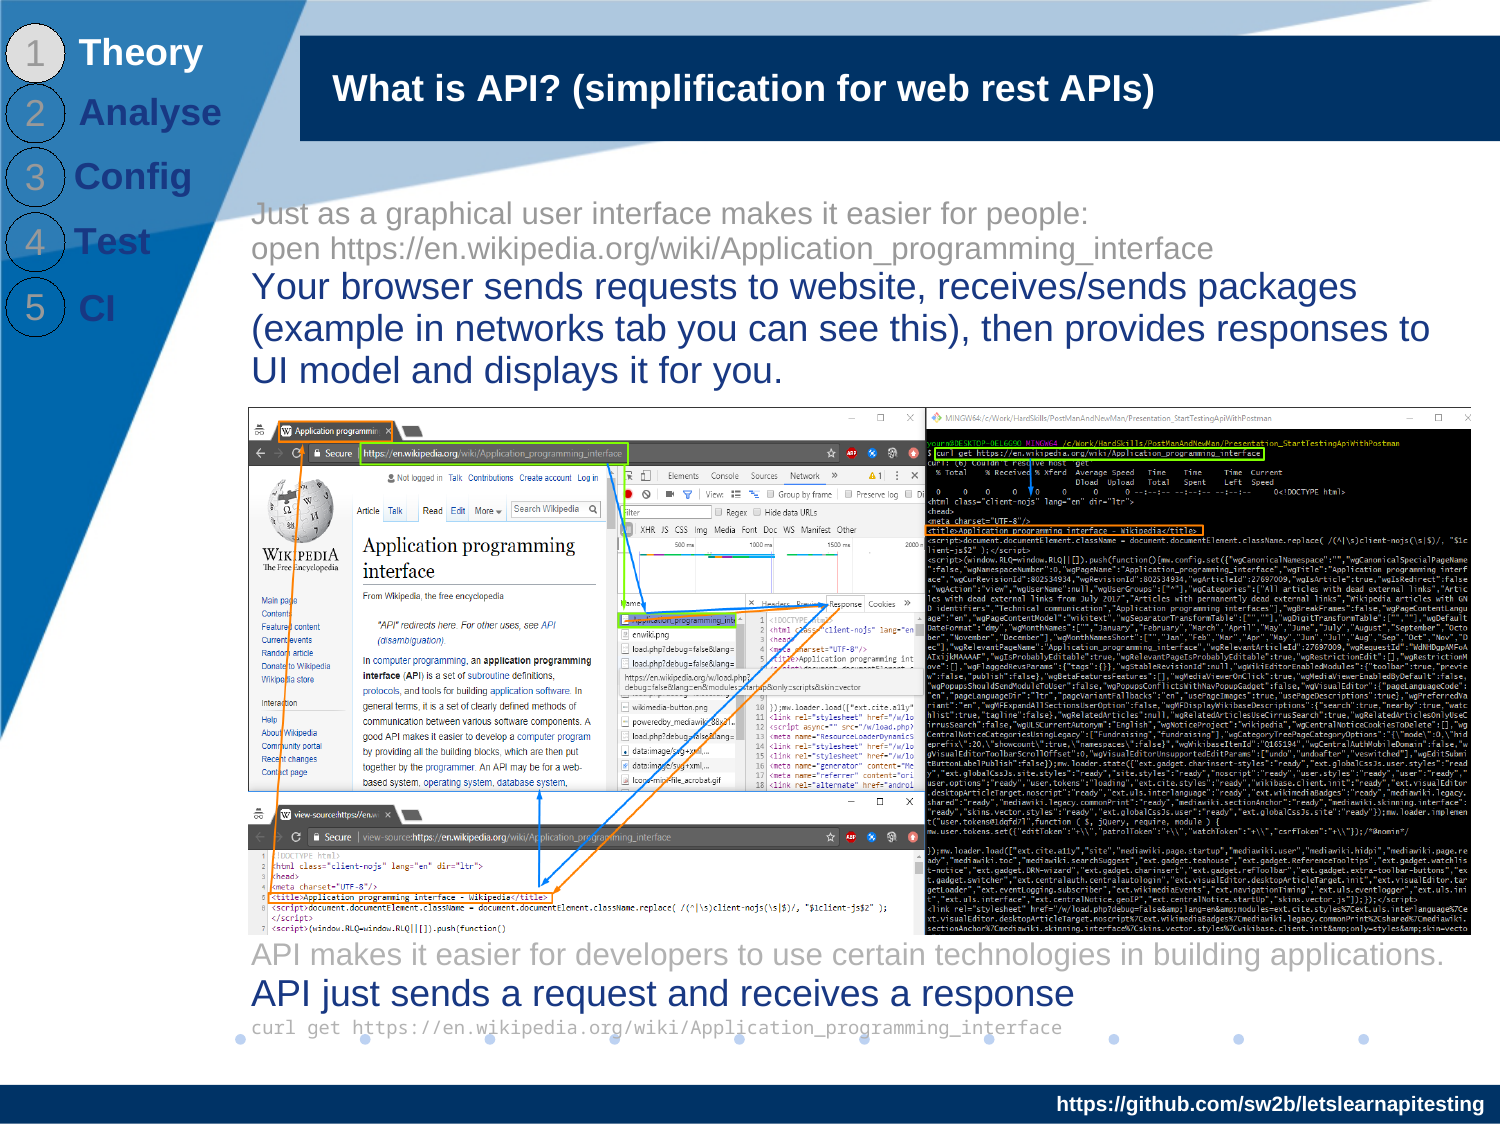

1
Theory
# What is API? (simplification for web rest APIs)
2
Analyse
3
Config
Just as a graphical user interface makes it easier for people:
open https://en.wikipedia.org/wiki/Application_programming_interface
Your browser sends requests to website, receives/sends packages (example in networks tab you can see this), then provides responses to UI model and displays it for you.
API makes it easier for developers to use certain technologies in building applications.
API just sends a request and receives a response
curl get https://en.wikipedia.org/wiki/Application_programming_interface
4
Test
5
CI